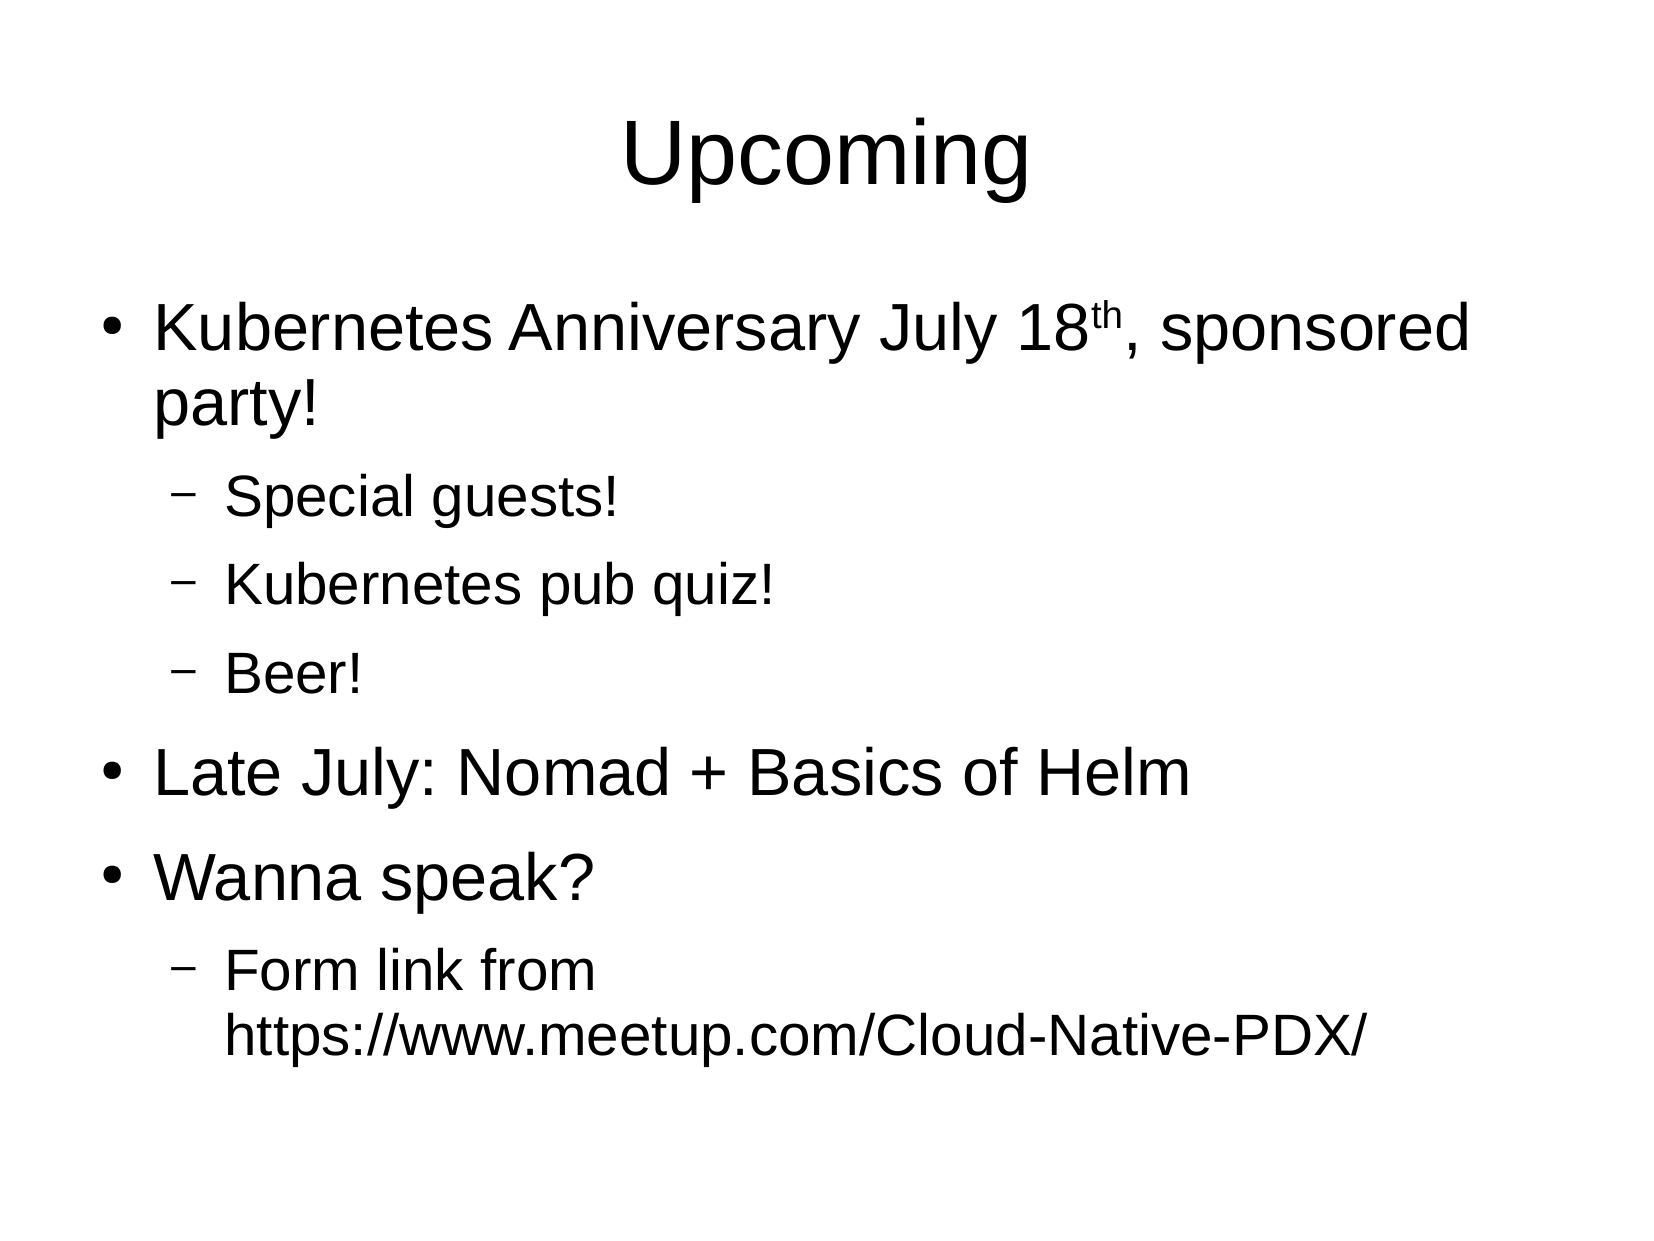

# Upcoming
Kubernetes Anniversary July 18th, sponsored party!
Special guests!
Kubernetes pub quiz!
Beer!
Late July: Nomad + Basics of Helm
Wanna speak?
Form link from
https://www.meetup.com/Cloud-Native-PDX/